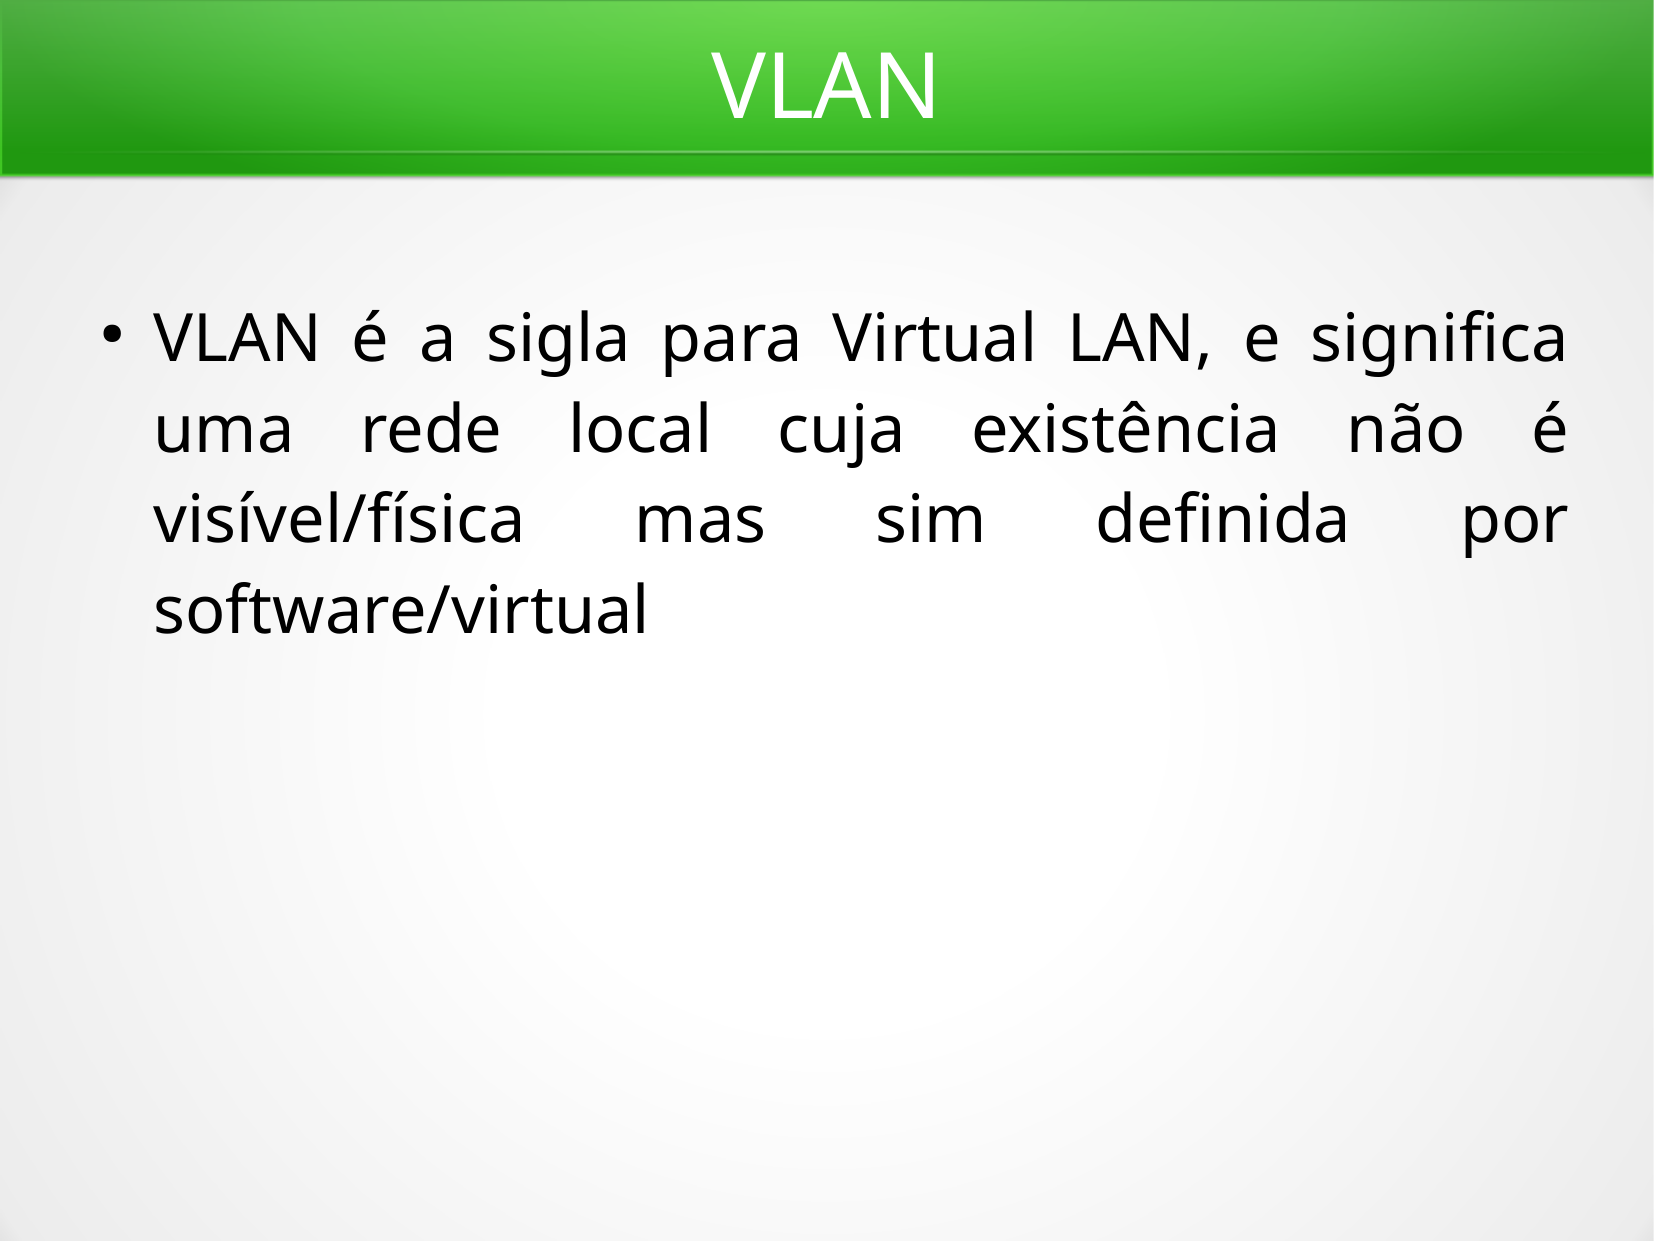

# VLAN
VLAN é a sigla para Virtual LAN, e significa uma rede local cuja existência não é visível/física mas sim definida por software/virtual